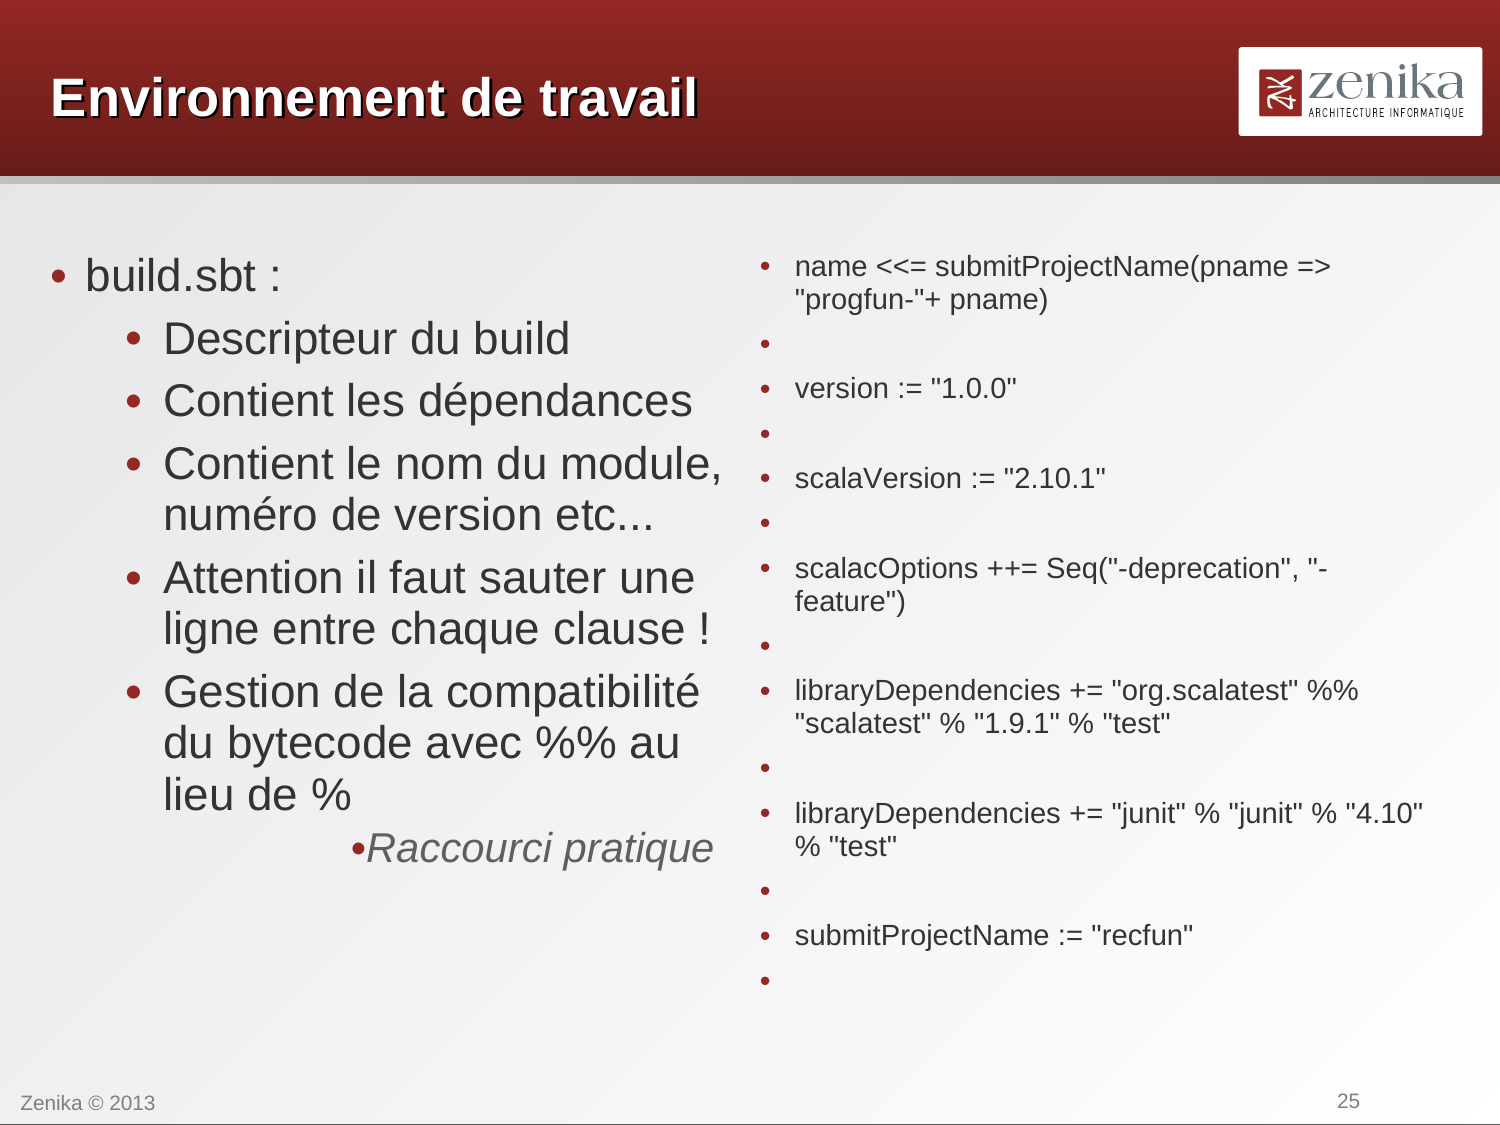

# Environnement de travail
build.sbt :
Descripteur du build
Contient les dépendances
Contient le nom du module, numéro de version etc...
Attention il faut sauter une ligne entre chaque clause !
Gestion de la compatibilité du bytecode avec %% au lieu de %
Raccourci pratique
name <<= submitProjectName(pname => "progfun-"+ pname)
version := "1.0.0"
scalaVersion := "2.10.1"
scalacOptions ++= Seq("-deprecation", "-feature")
libraryDependencies += "org.scalatest" %% "scalatest" % "1.9.1" % "test"
libraryDependencies += "junit" % "junit" % "4.10" % "test"
submitProjectName := "recfun"